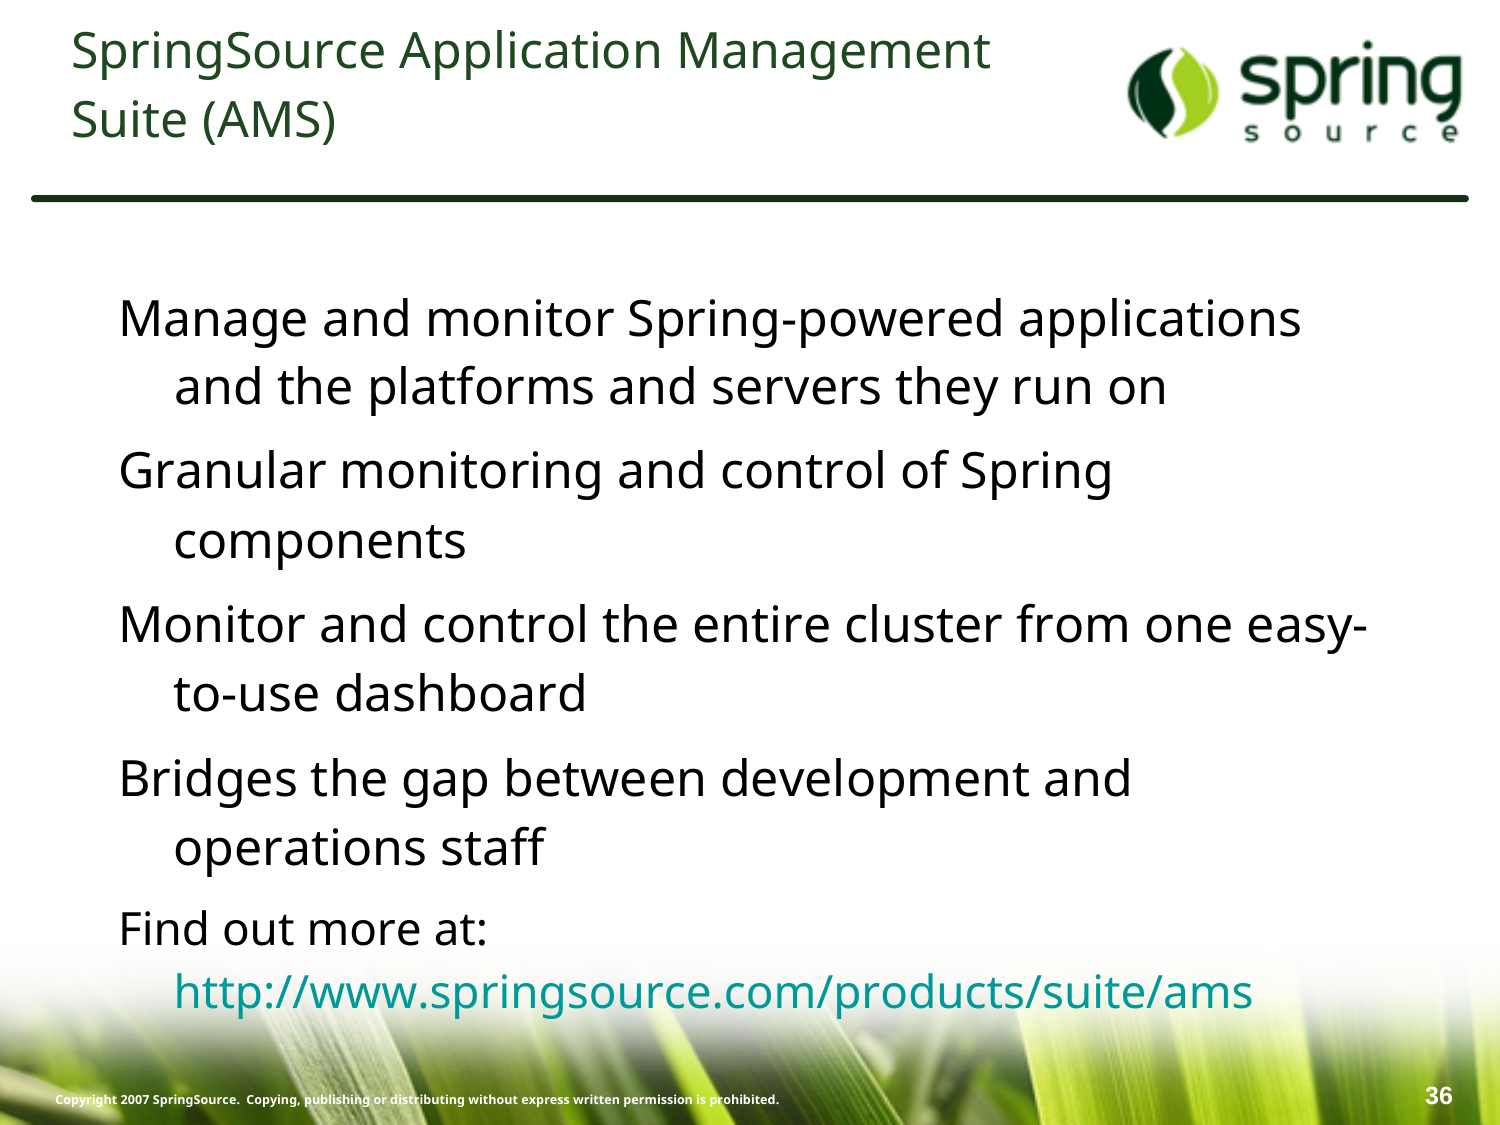

# SpringSource Application Management Suite (AMS)
Manage and monitor Spring-powered applications and the platforms and servers they run on
Granular monitoring and control of Spring components
Monitor and control the entire cluster from one easy-to-use dashboard
Bridges the gap between development and operations staff
Find out more at: http://www.springsource.com/products/suite/ams